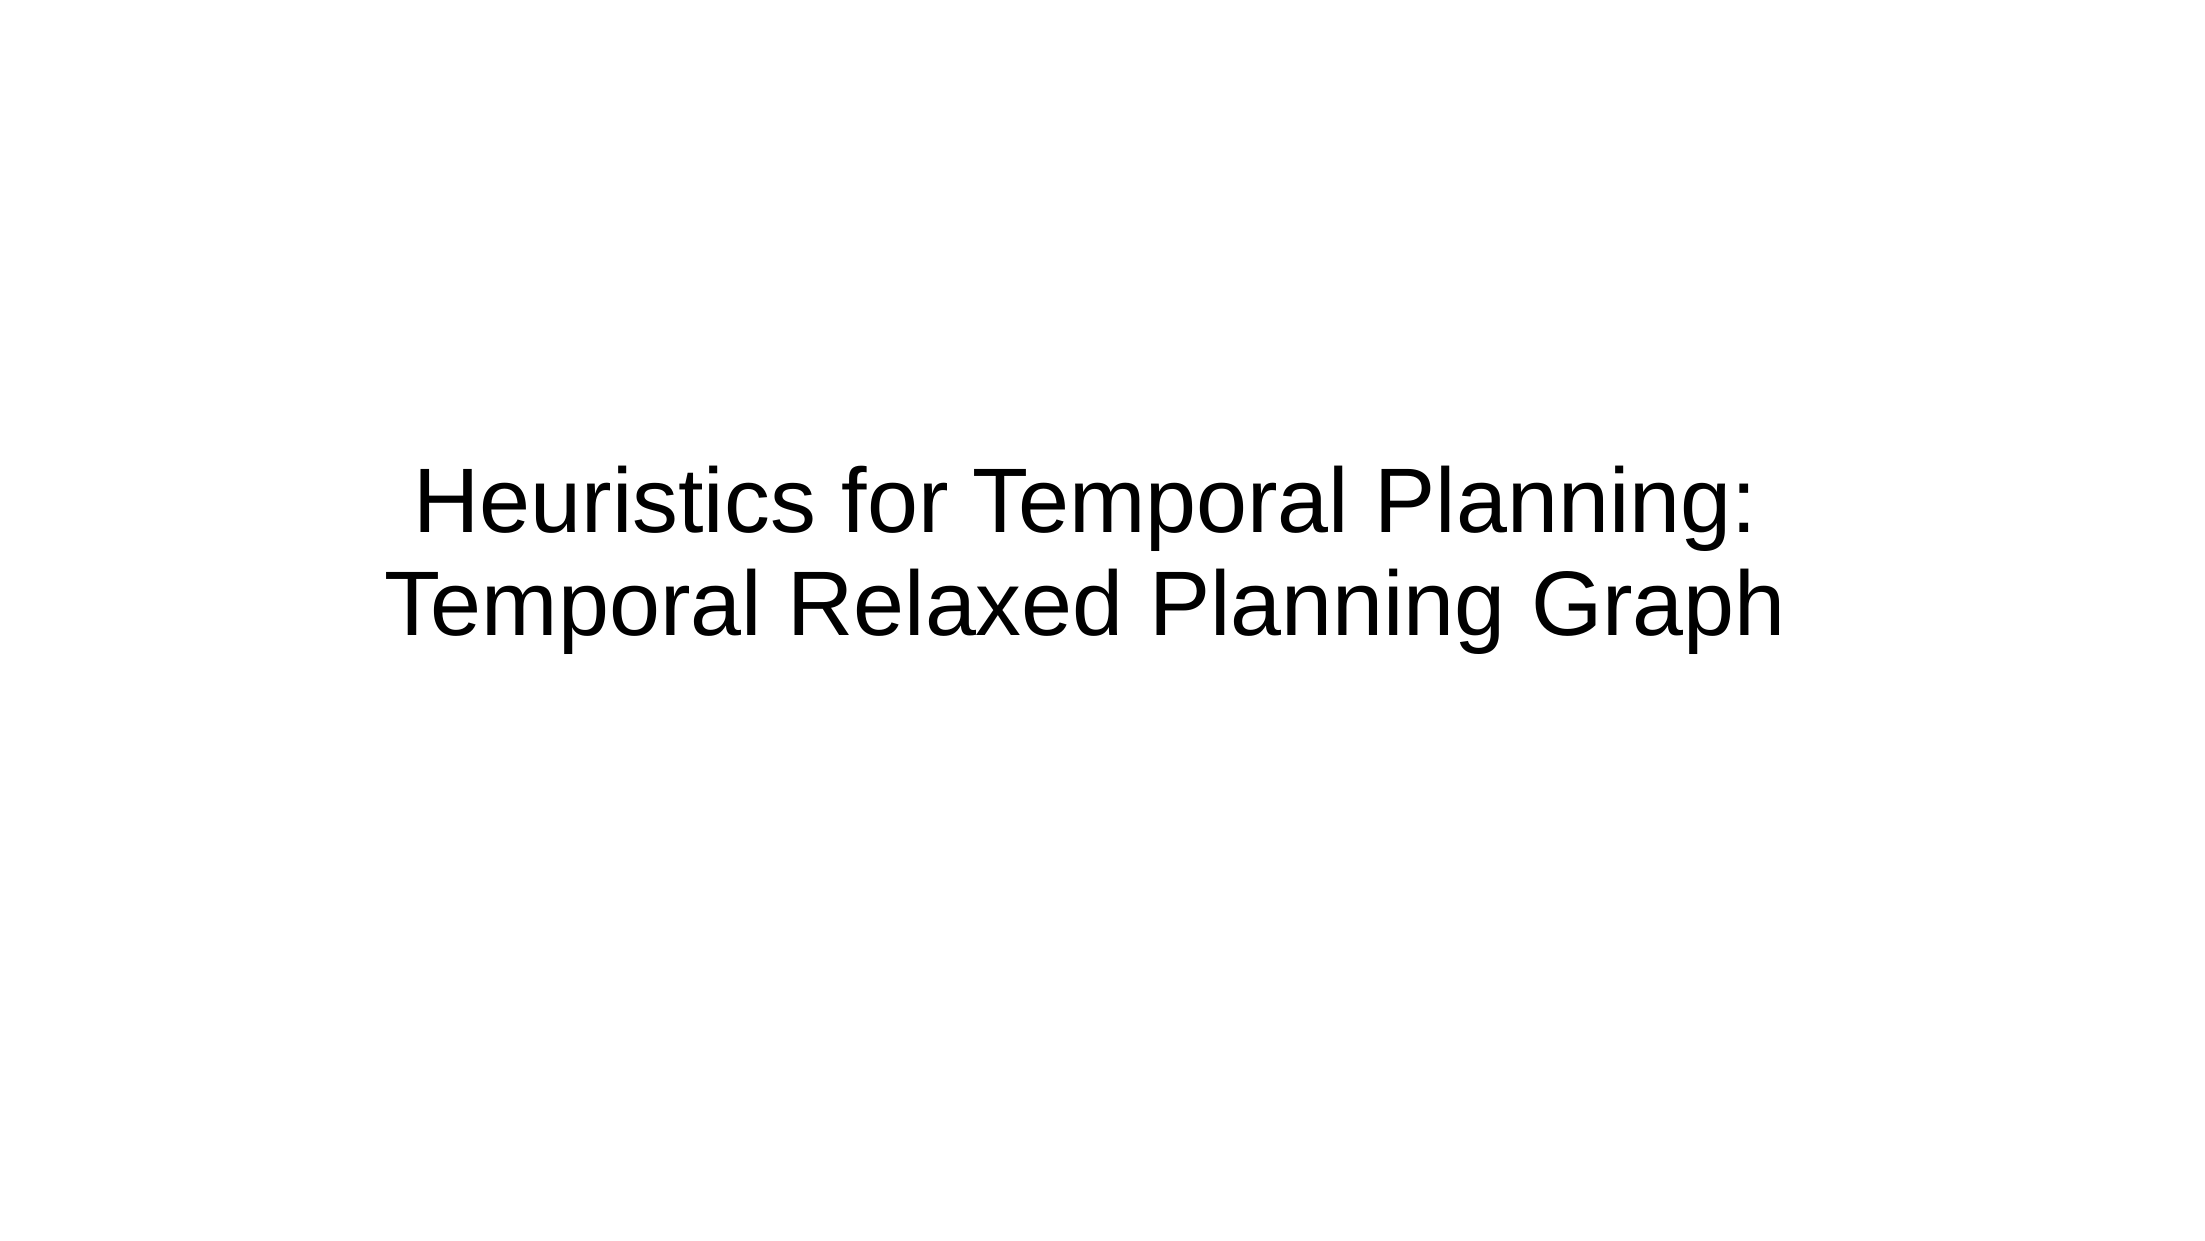

# Heuristics for Temporal Planning: Temporal Relaxed Planning Graph